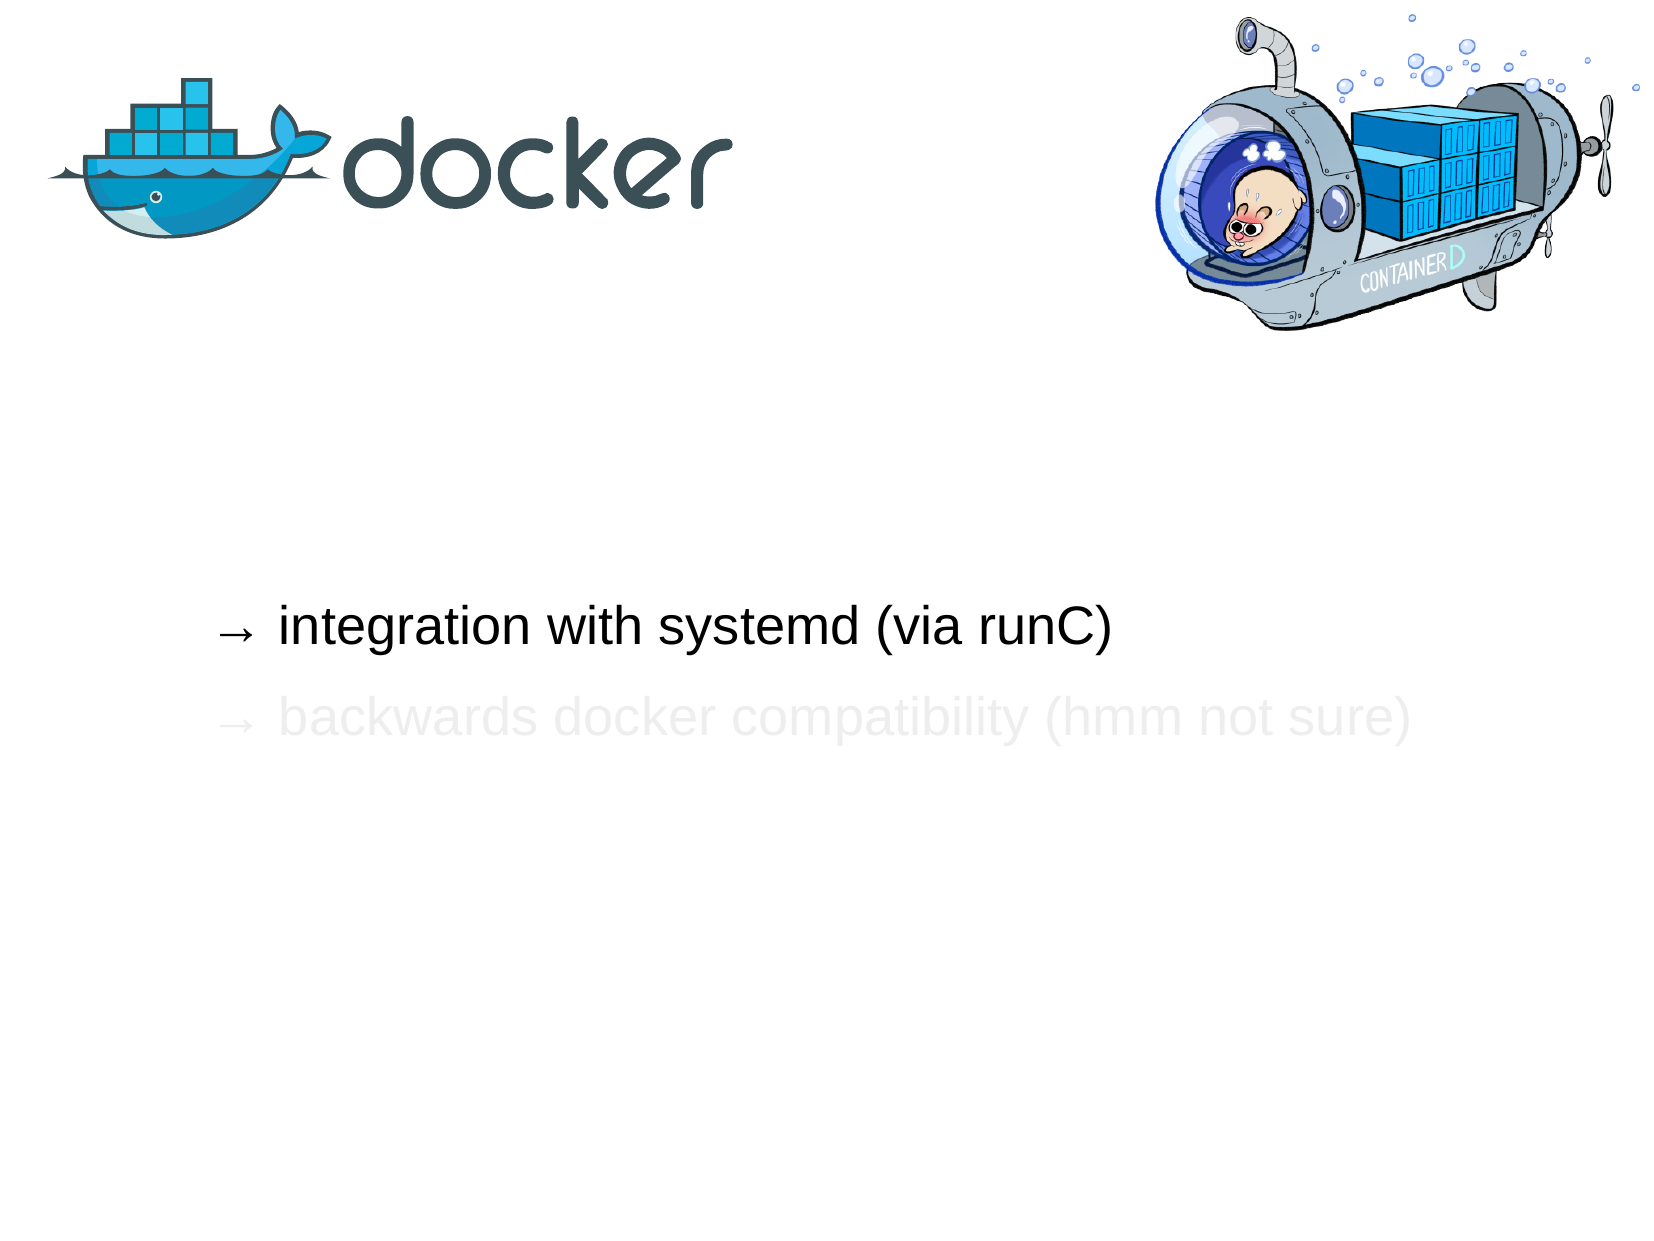

→ integration with systemd (via runC)
→ backwards docker compatibility (hmm not sure)